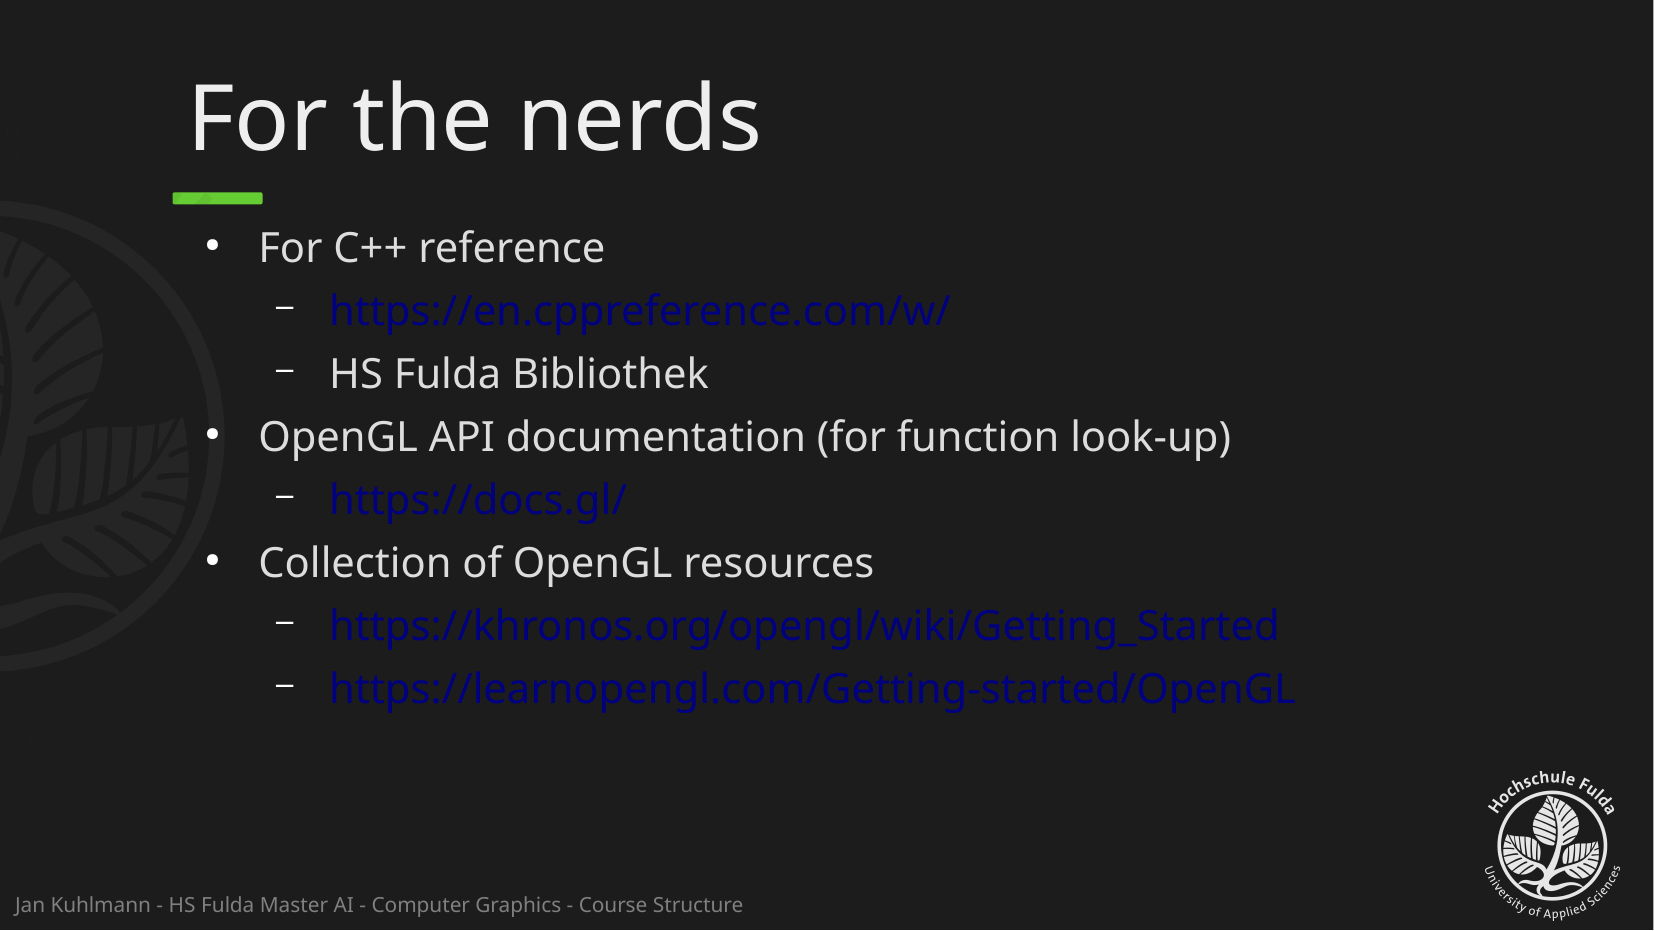

# For the nerds
For C++ reference
https://en.cppreference.com/w/
HS Fulda Bibliothek
OpenGL API documentation (for function look-up)
https://docs.gl/
Collection of OpenGL resources
https://khronos.org/opengl/wiki/Getting_Started
https://learnopengl.com/Getting-started/OpenGL
Jan Kuhlmann - HS Fulda Master AI - Computer Graphics - Course Structure